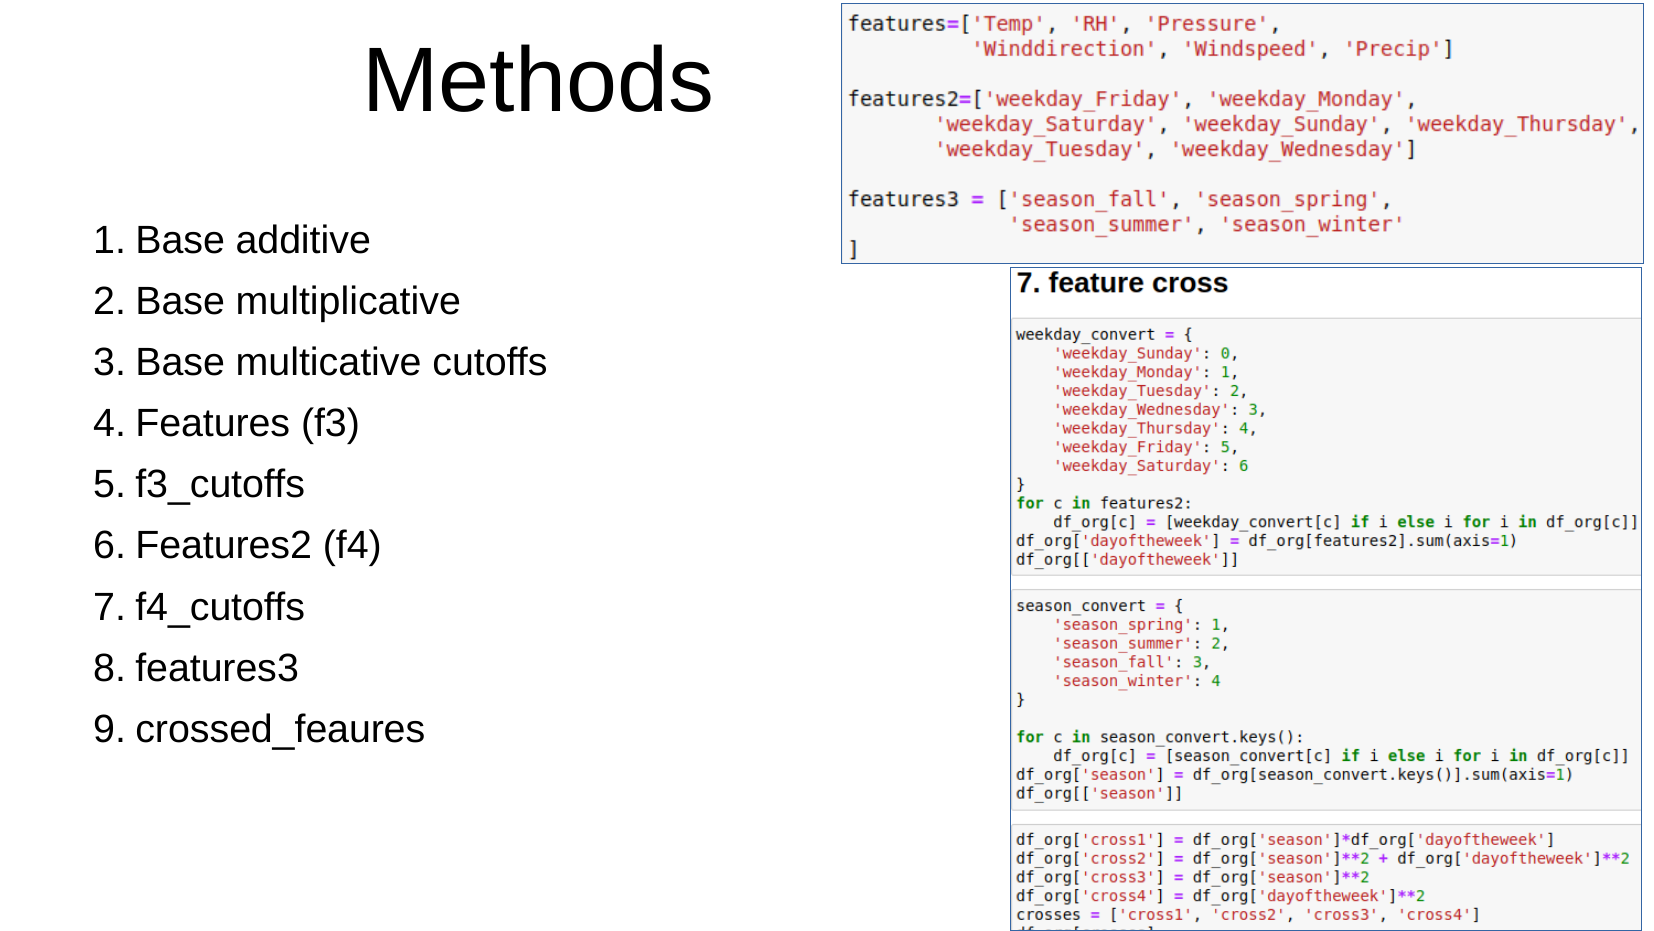

# Methods
 Base additive
 Base multiplicative
 Base multicative cutoffs
 Features (f3)
 f3_cutoffs
 Features2 (f4)
 f4_cutoffs
 features3
 crossed_feaures
2